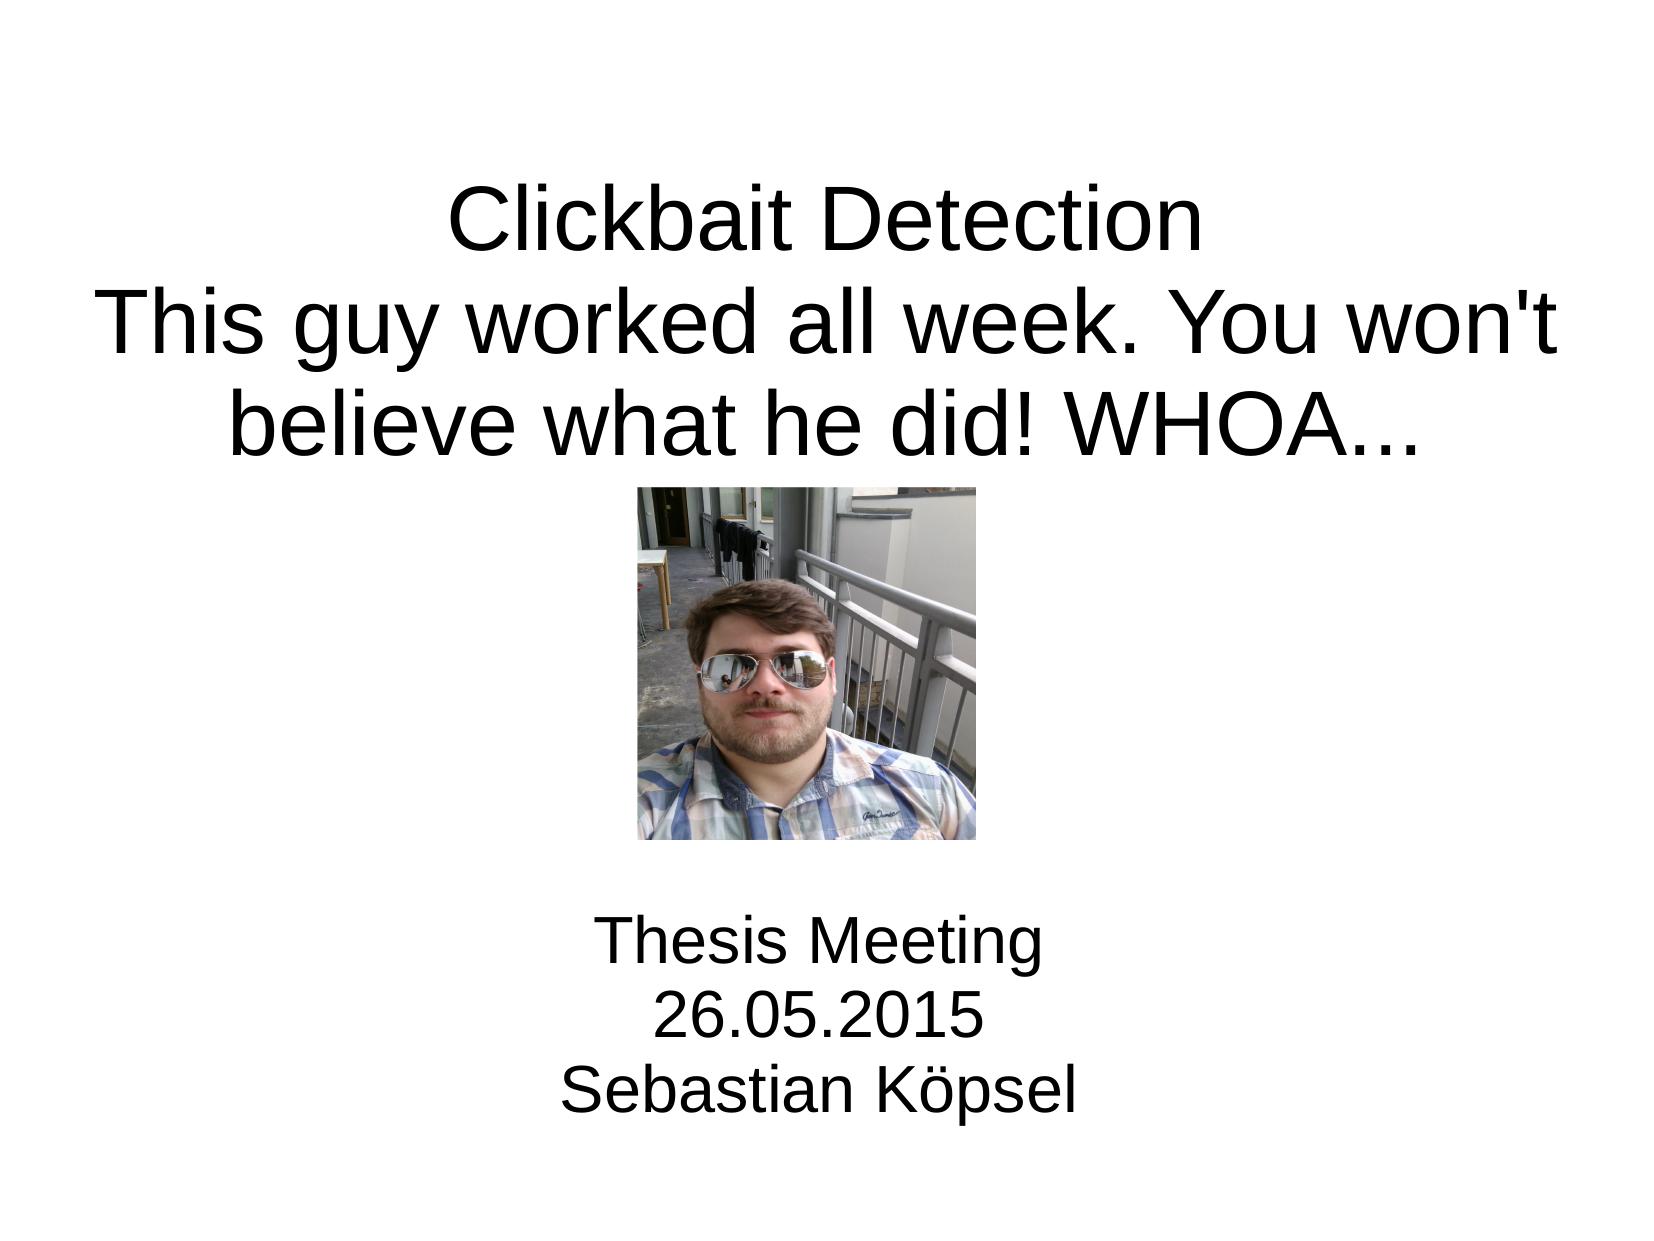

# Clickbait Detection This guy worked all week. You won't believe what he did! WHOA...
Thesis Meeting
26.05.2015
Sebastian Köpsel